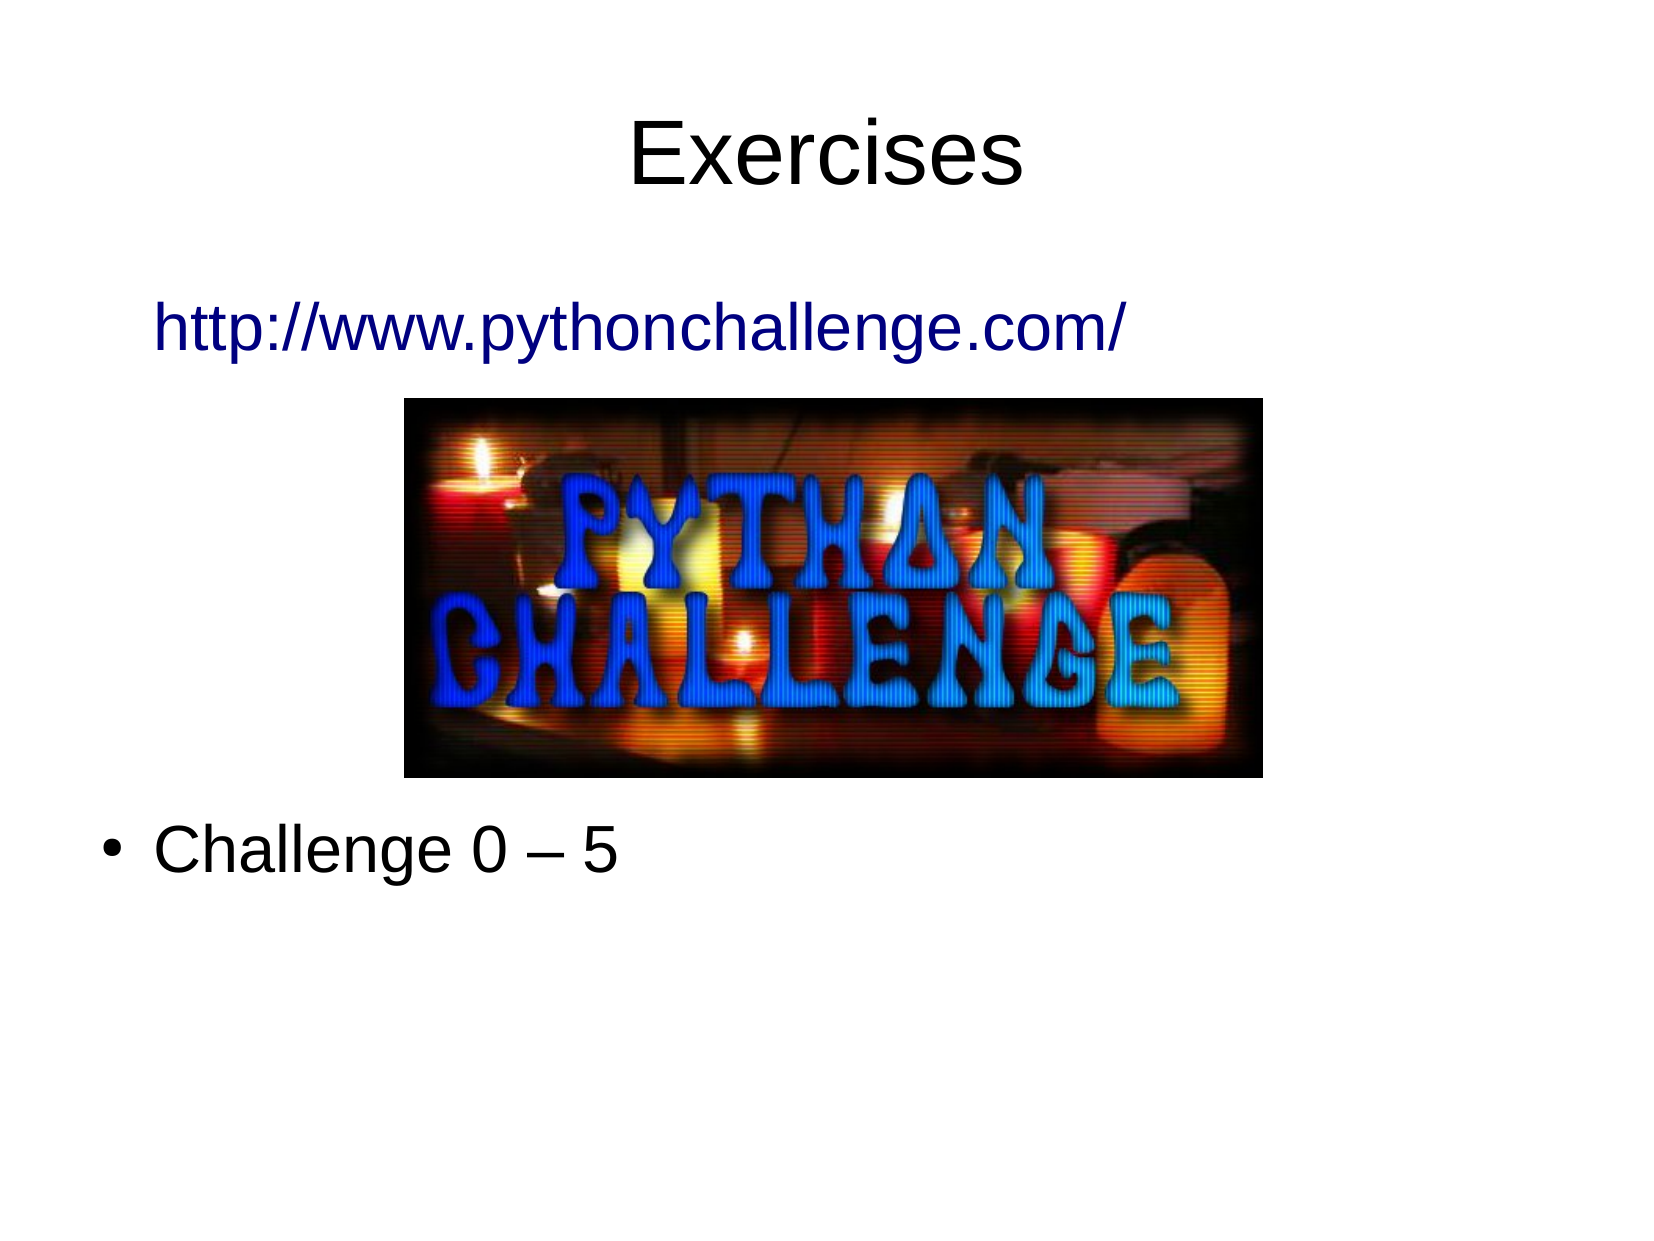

# Exercises
http://www.pythonchallenge.com/
Challenge 0 – 5